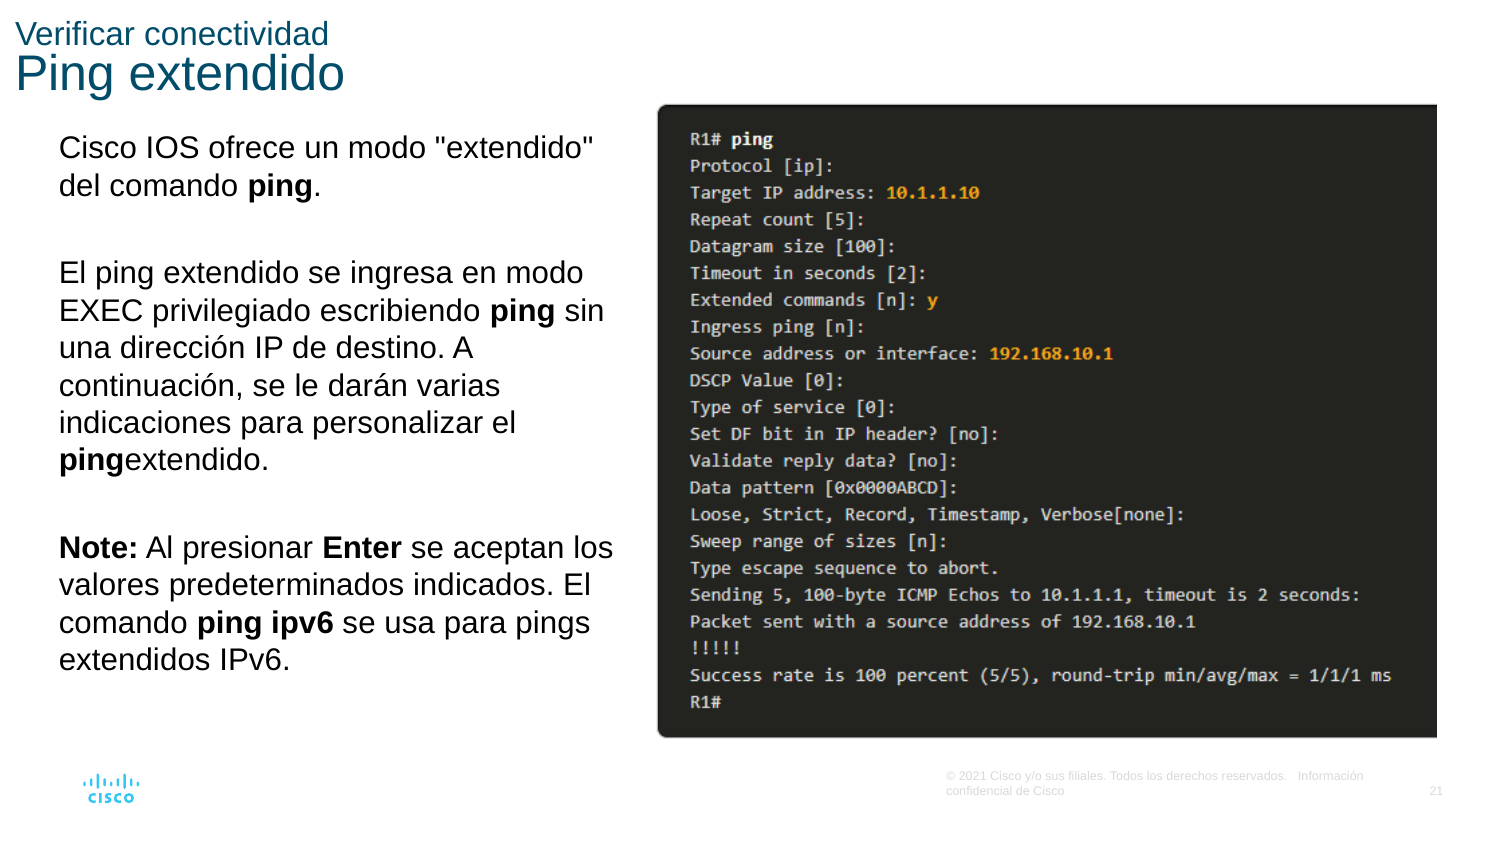

# Verificar conectividad Ping extendido
Cisco IOS ofrece un modo "extendido" del comando ping.
El ping extendido se ingresa en modo EXEC privilegiado escribiendo ping sin una dirección IP de destino. A continuación, se le darán varias indicaciones para personalizar el pingextendido.
Note: Al presionar Enter se aceptan los valores predeterminados indicados. El comando ping ipv6 se usa para pings extendidos IPv6.